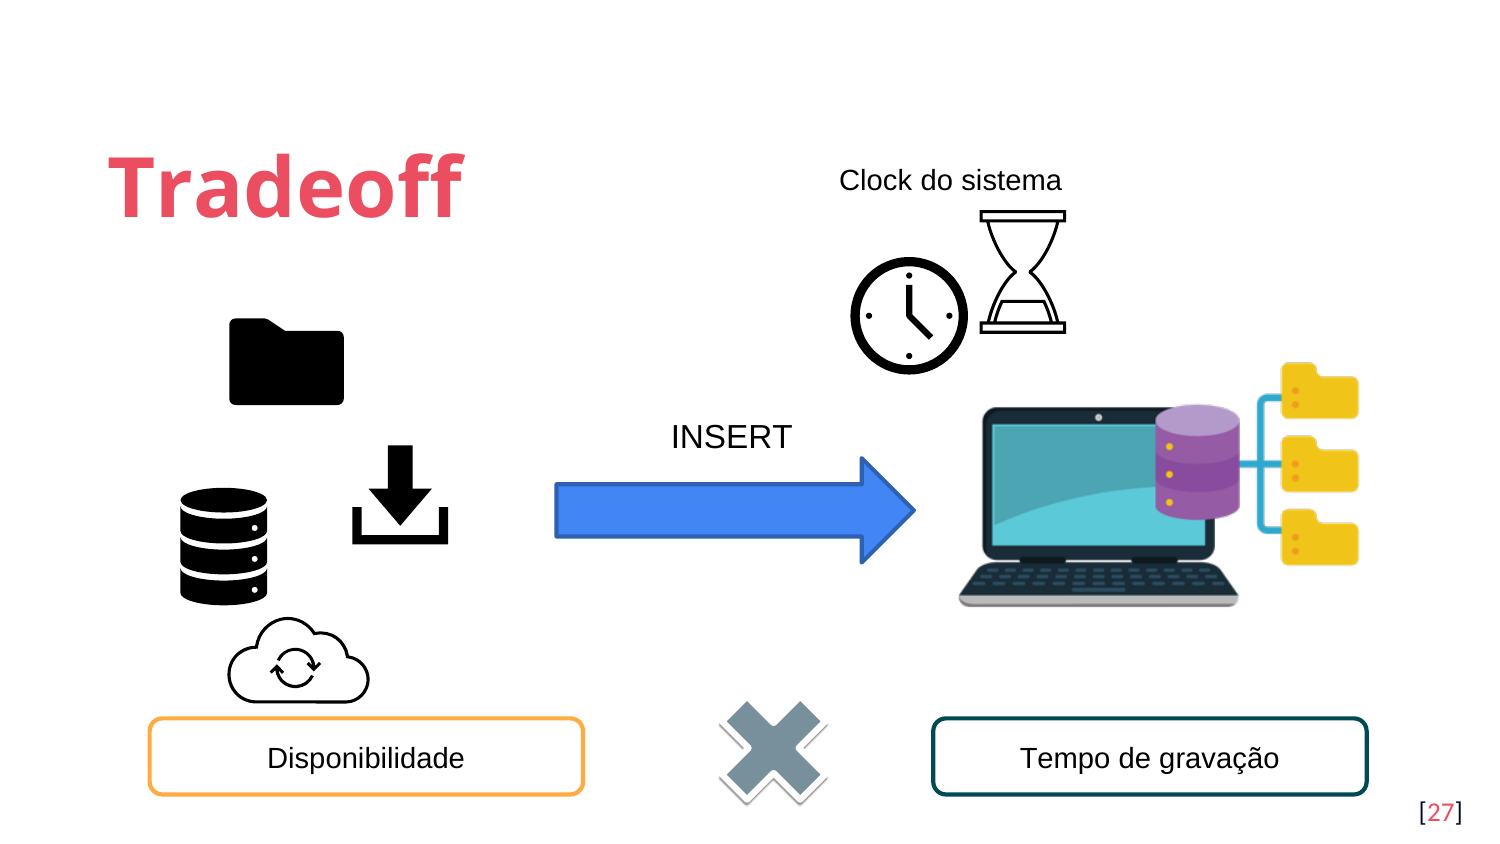

Tradeoff
Clock do sistema
INSERT
Disponibilidade
Tempo de gravação